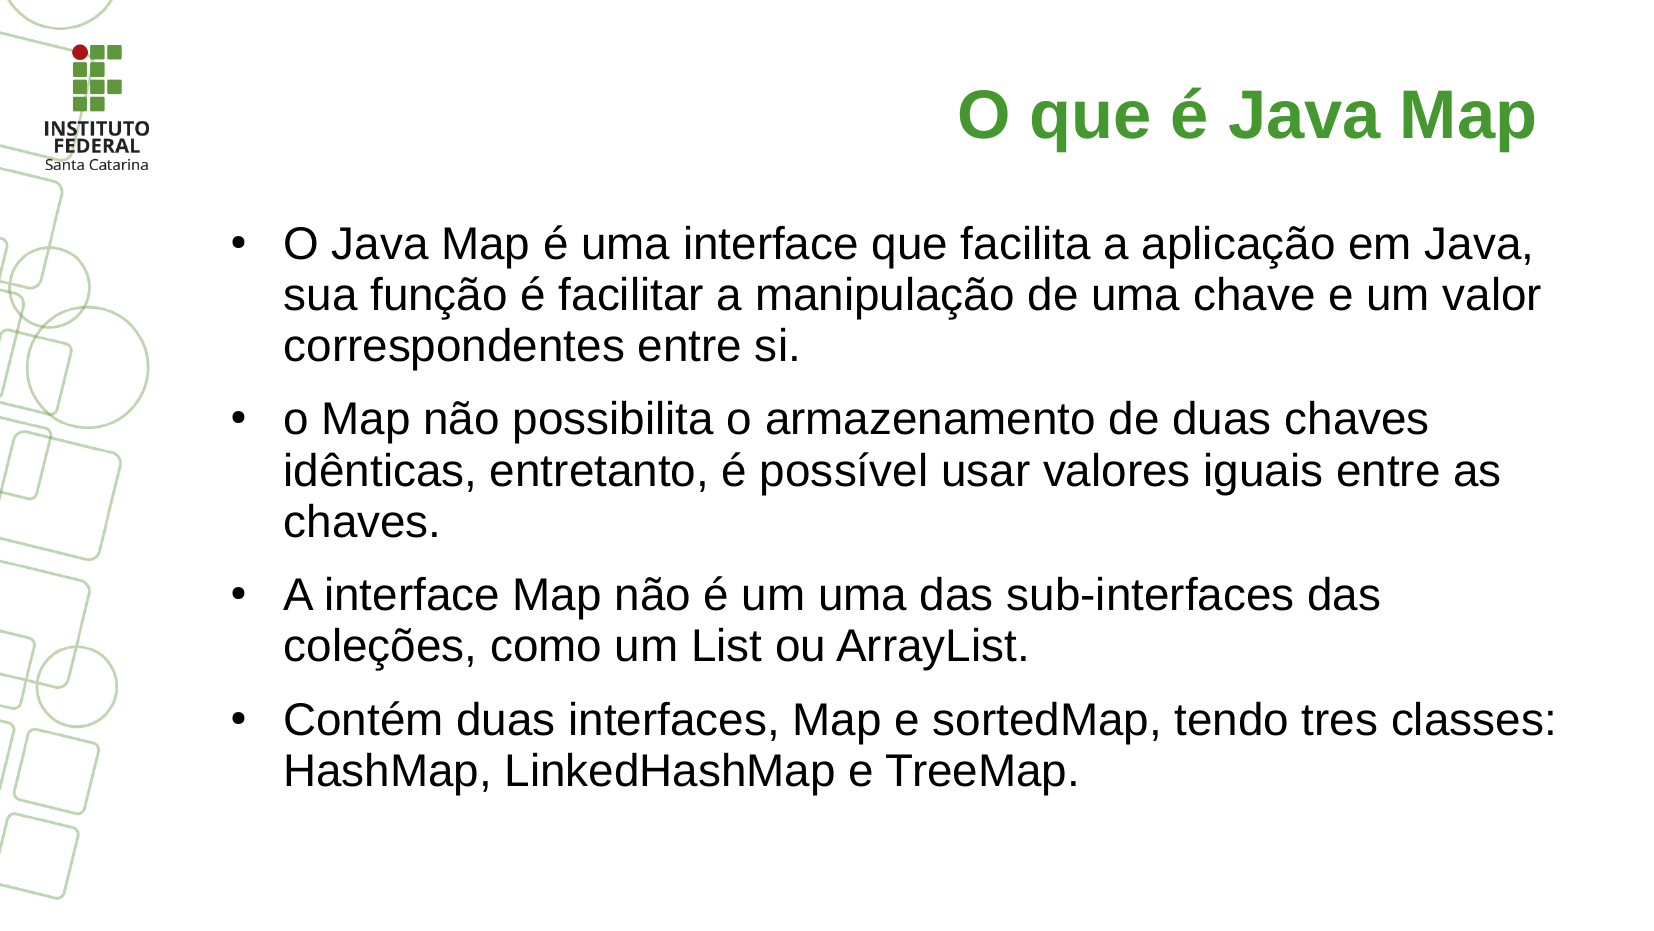

# O que é Java Map
O Java Map é uma interface que facilita a aplicação em Java, sua função é facilitar a manipulação de uma chave e um valor correspondentes entre si.
o Map não possibilita o armazenamento de duas chaves idênticas, entretanto, é possível usar valores iguais entre as chaves.
A interface Map não é um uma das sub-interfaces das coleções, como um List ou ArrayList.
Contém duas interfaces, Map e sortedMap, tendo tres classes: HashMap, LinkedHashMap e TreeMap.